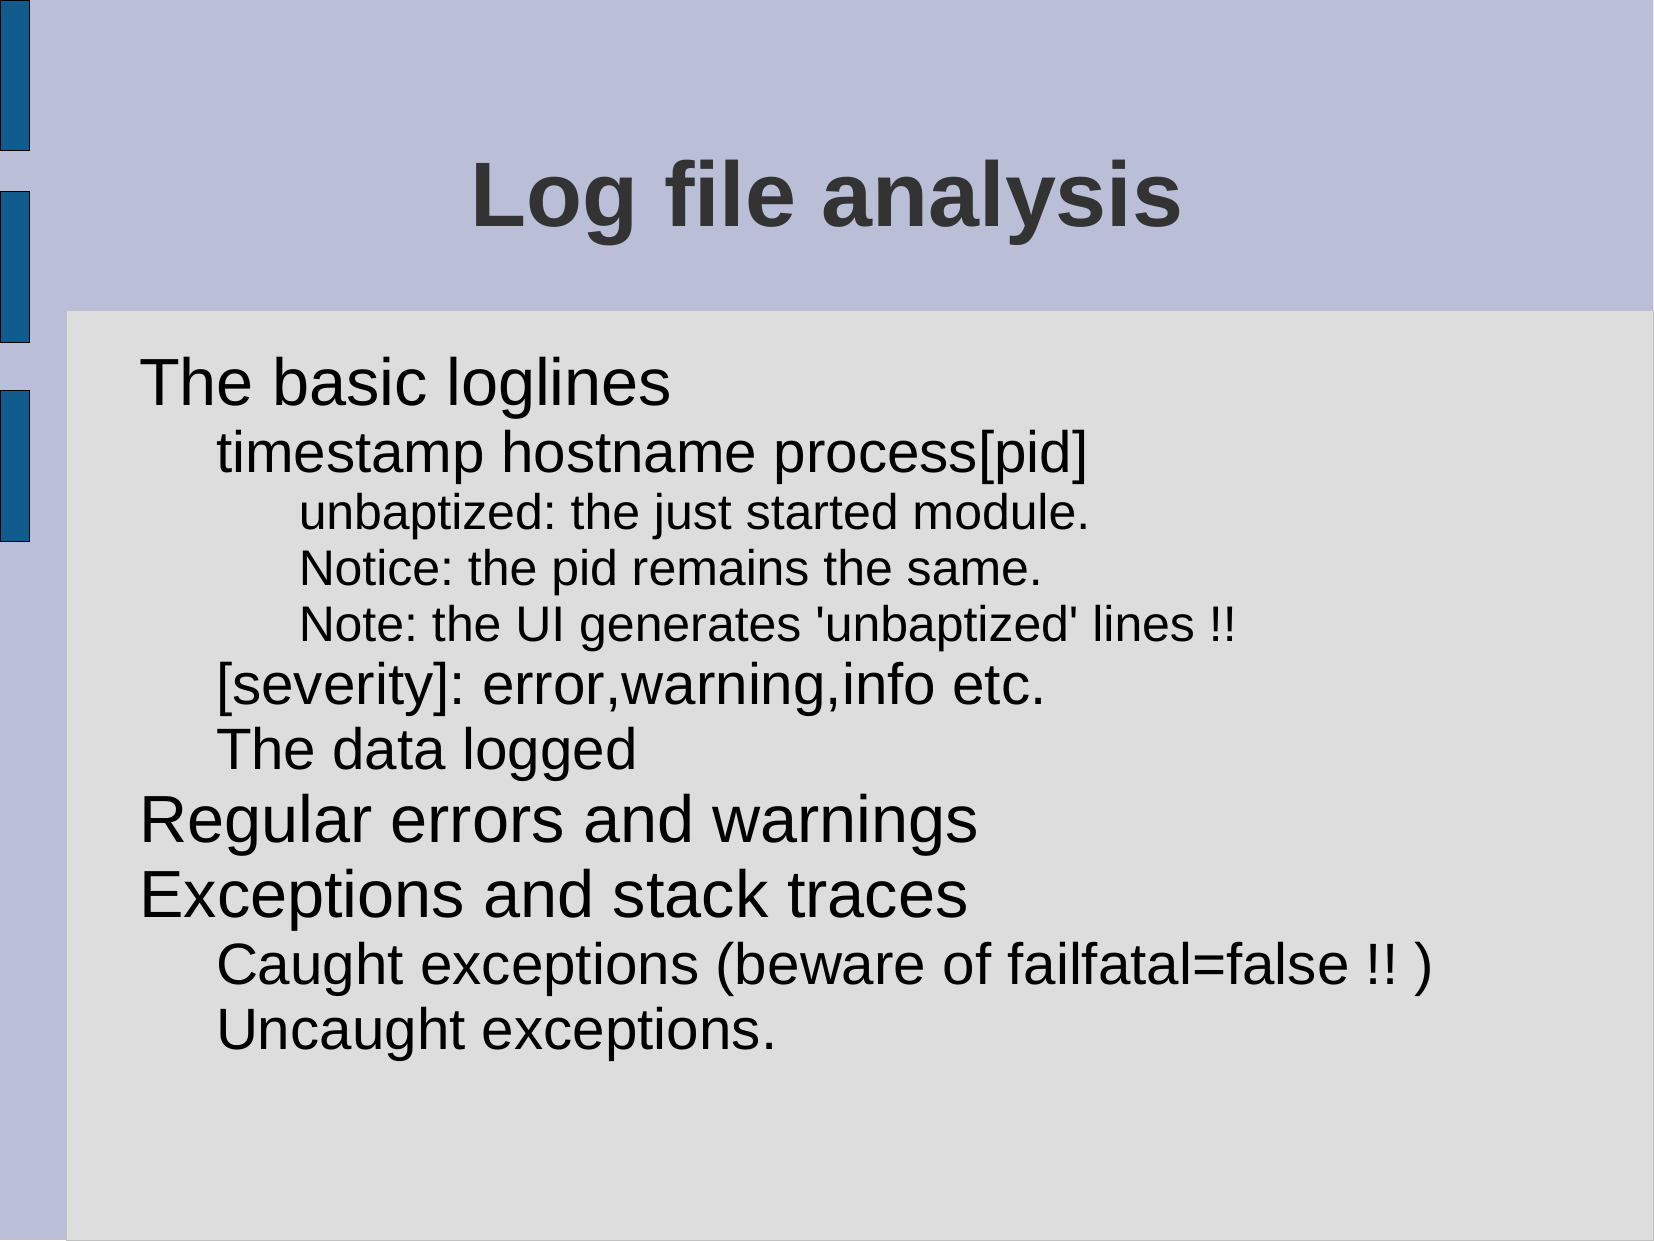

# Log file analysis
The basic loglines
timestamp hostname process[pid]
unbaptized: the just started module.
Notice: the pid remains the same.
Note: the UI generates 'unbaptized' lines !!
[severity]: error,warning,info etc.
The data logged
Regular errors and warnings
Exceptions and stack traces
Caught exceptions (beware of failfatal=false !! )
Uncaught exceptions.